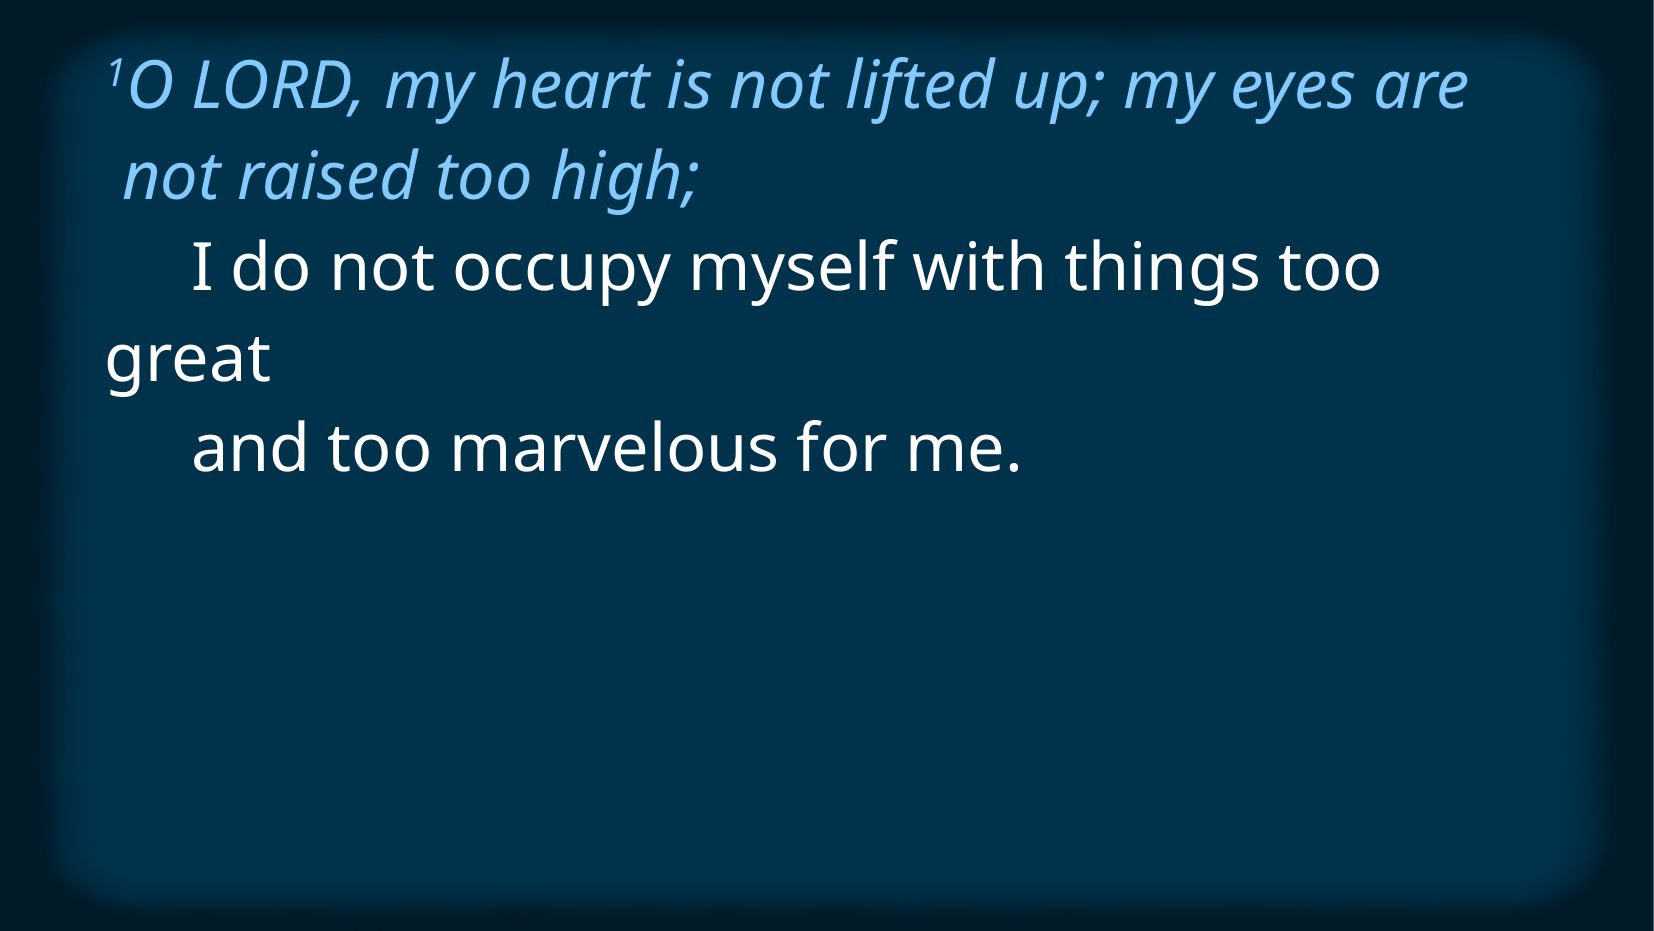

1O LORD, my heart is not lifted up; my eyes are
 not raised too high;
 I do not occupy myself with things too great
 and too marvelous for me.